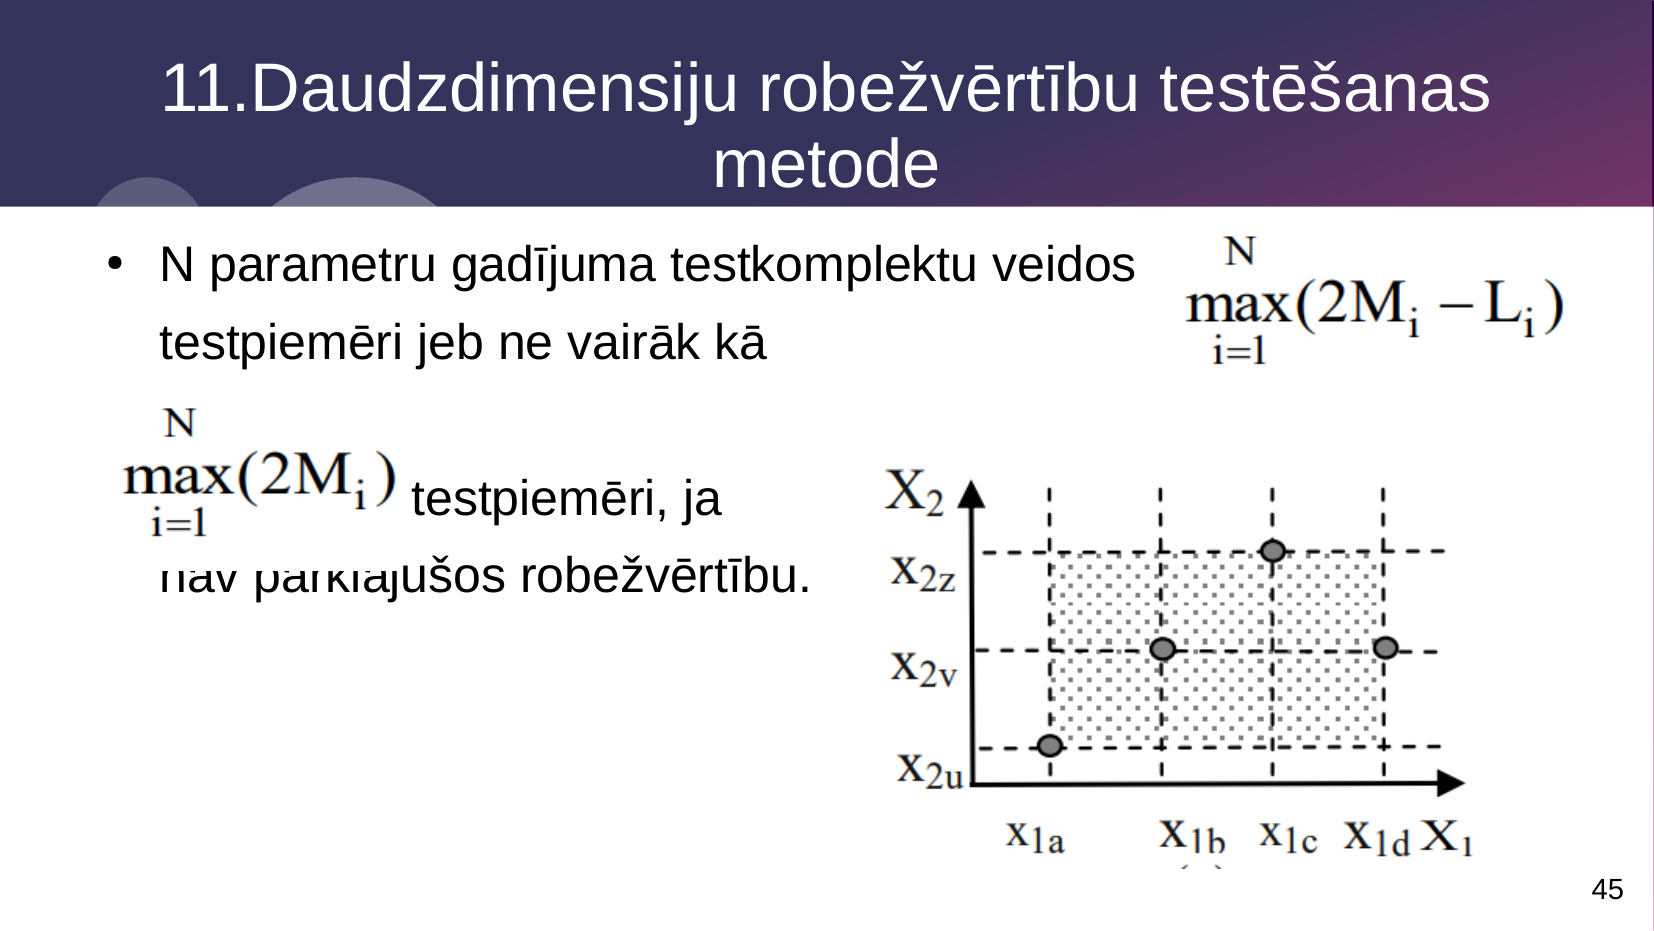

# 11.Daudzdimensiju robežvērtību testēšanas metode
N parametru gadījuma testkomplektu veidos
testpiemēri jeb ne vairāk kā
 testpiemēri, ja
nav pārklājušos robežvērtību.